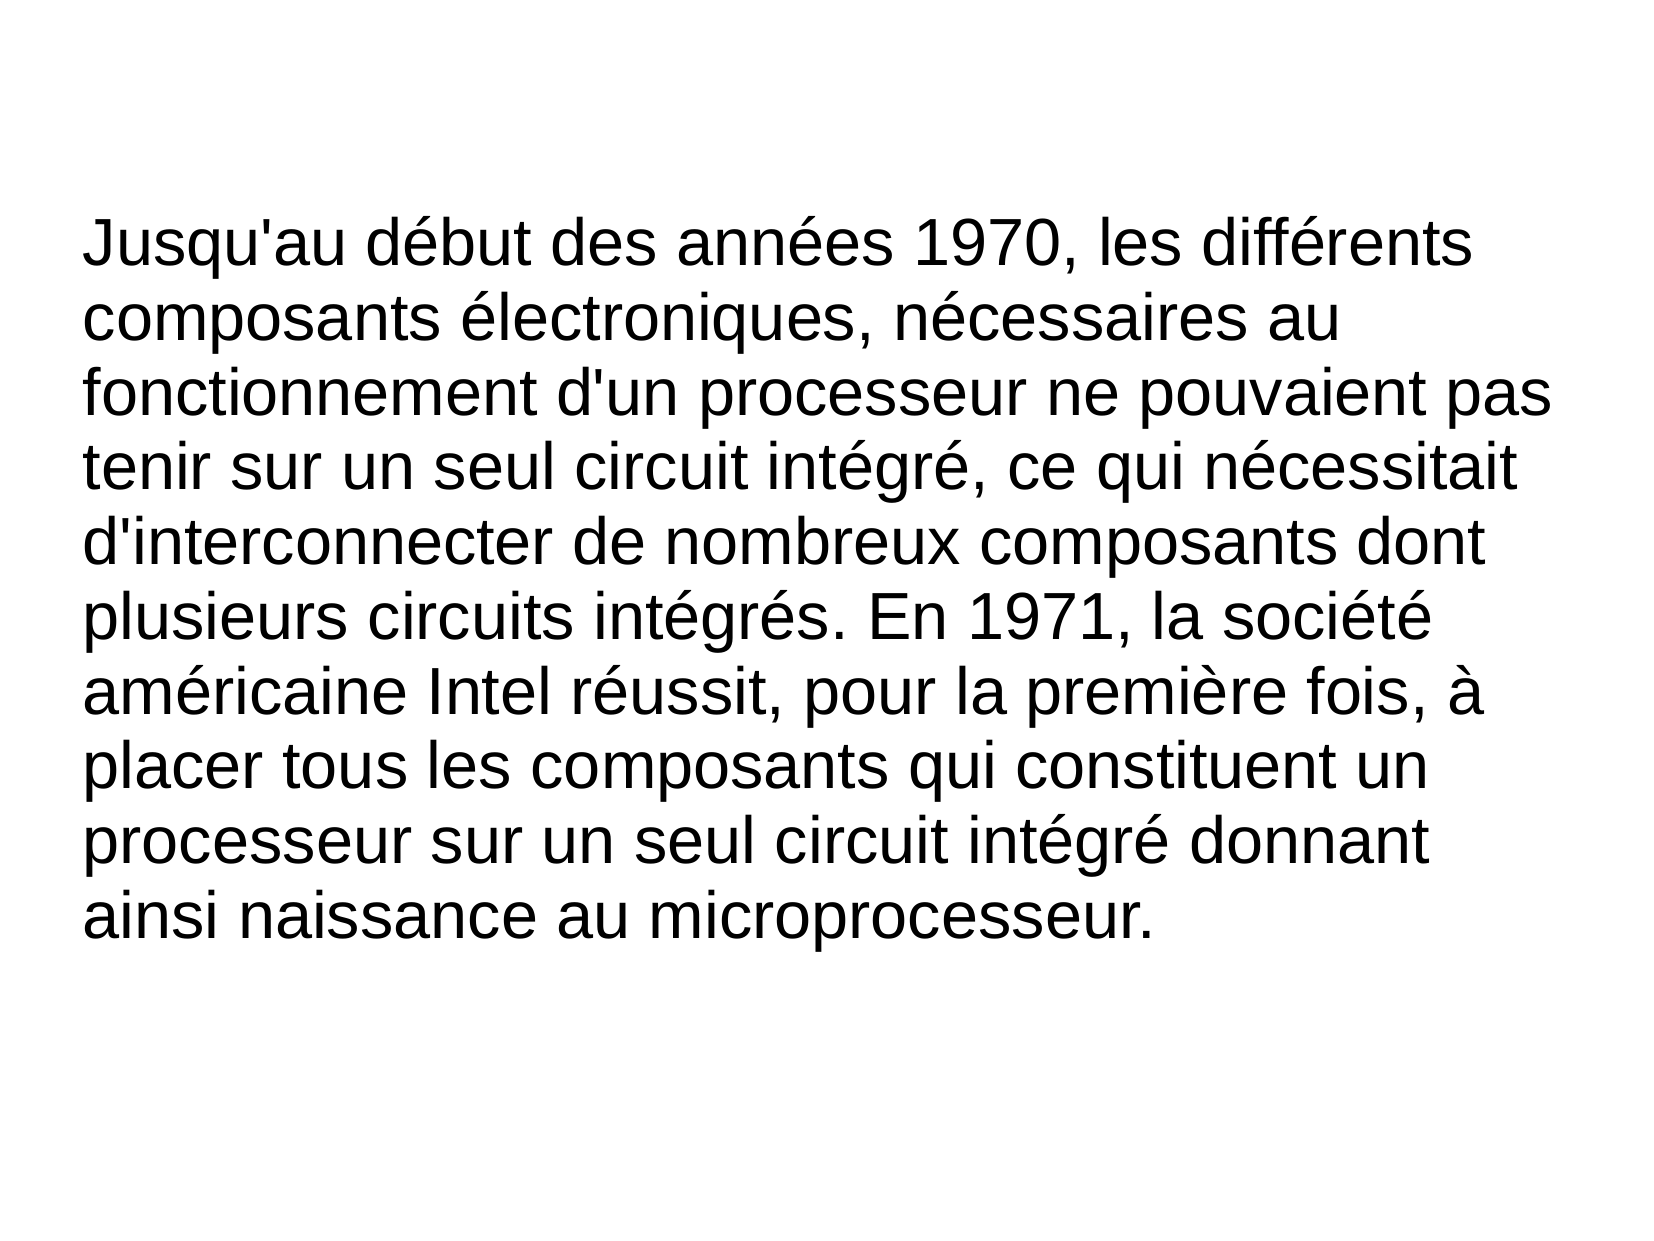

# Jusqu'au début des années 1970, les différents composants électroniques, nécessaires au fonctionnement d'un processeur ne pouvaient pas tenir sur un seul circuit intégré, ce qui nécessitait d'interconnecter de nombreux composants dont plusieurs circuits intégrés. En 1971, la société américaine Intel réussit, pour la première fois, à placer tous les composants qui constituent un processeur sur un seul circuit intégré donnant ainsi naissance au microprocesseur.